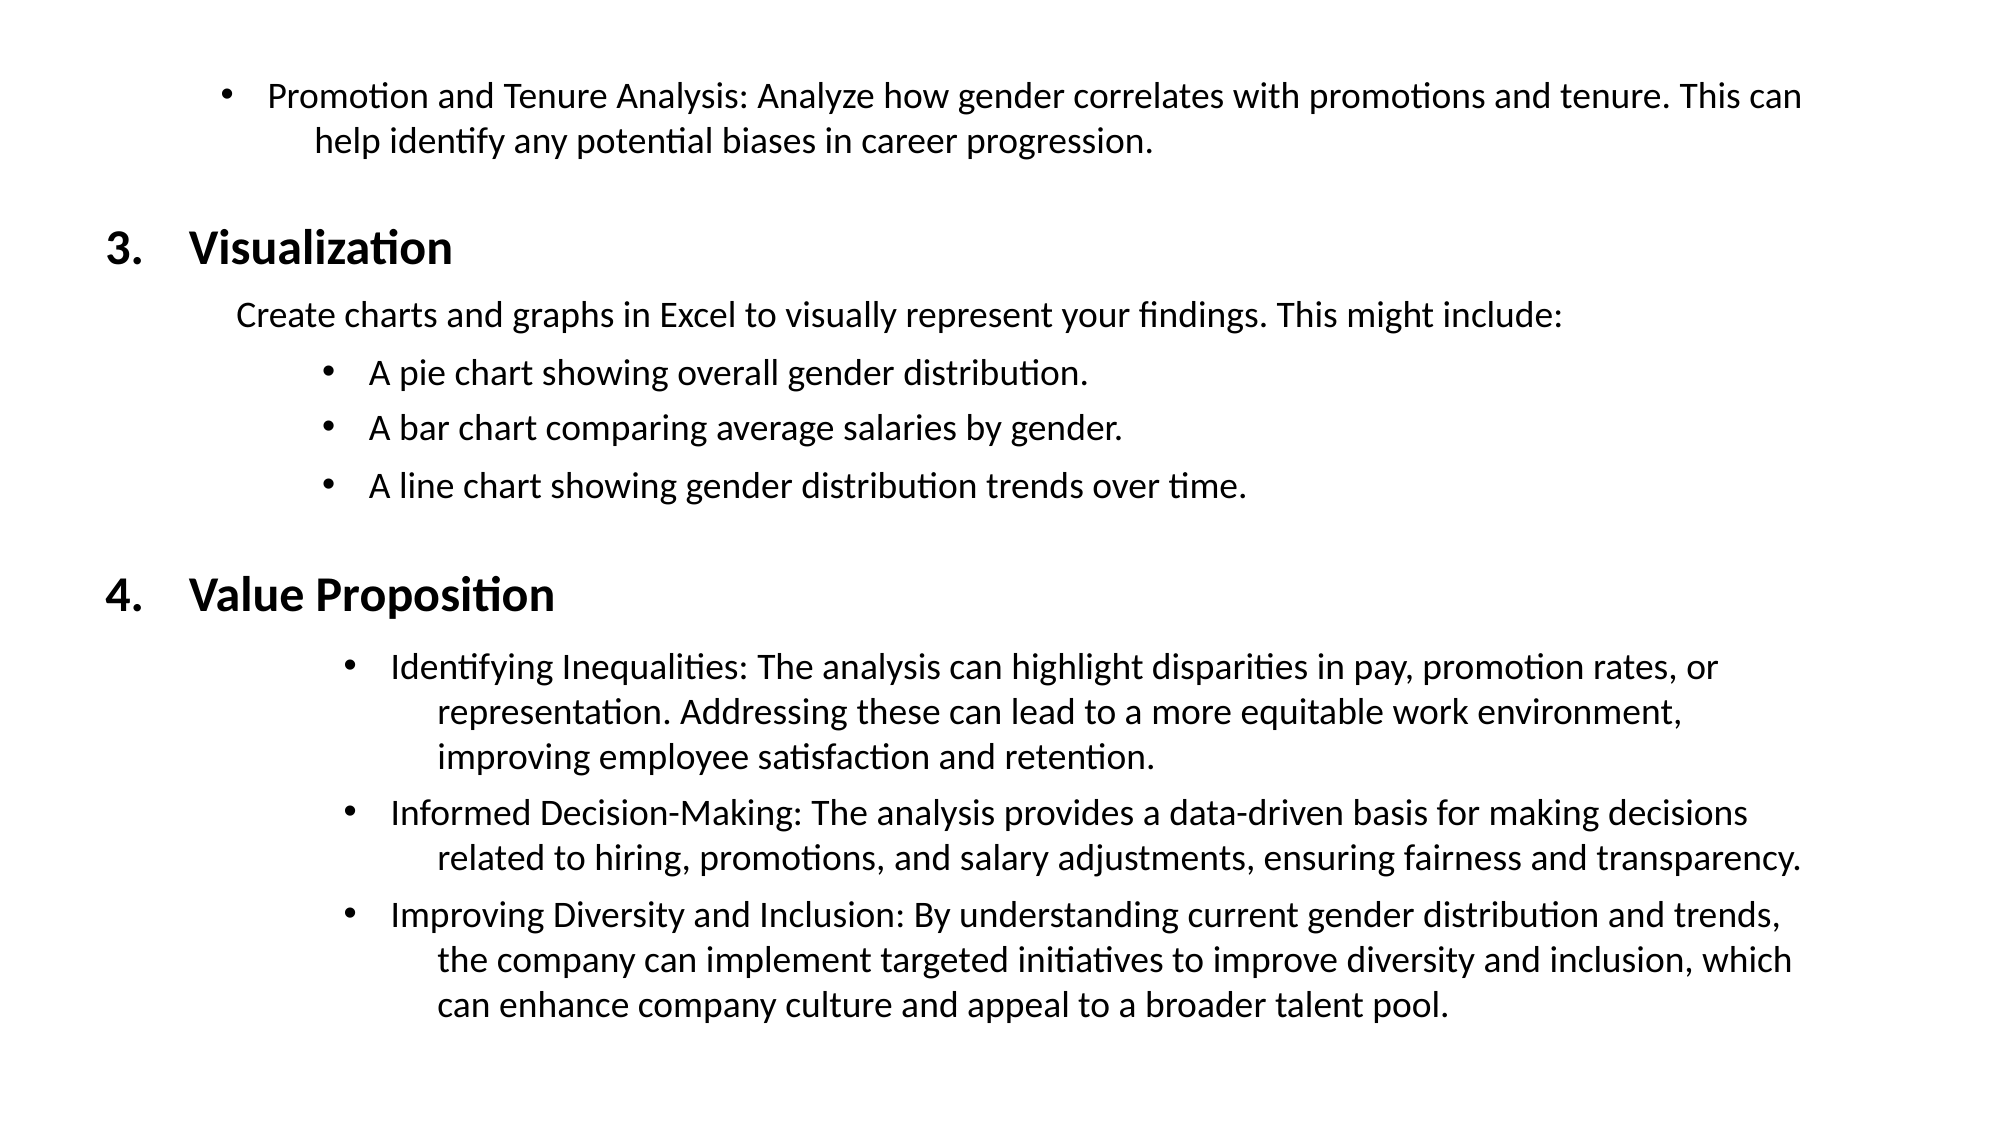

Promotion and Tenure Analysis: Analyze how gender correlates with promotions and tenure. This can help identify any potential biases in career progression.
3. Visualization
Create charts and graphs in Excel to visually represent your findings. This might include:
A pie chart showing overall gender distribution.
A bar chart comparing average salaries by gender.
A line chart showing gender distribution trends over time.
4. Value Proposition
Identifying Inequalities: The analysis can highlight disparities in pay, promotion rates, or representation. Addressing these can lead to a more equitable work environment, improving employee satisfaction and retention.
Informed Decision-Making: The analysis provides a data-driven basis for making decisions related to hiring, promotions, and salary adjustments, ensuring fairness and transparency.
Improving Diversity and Inclusion: By understanding current gender distribution and trends, the company can implement targeted initiatives to improve diversity and inclusion, which can enhance company culture and appeal to a broader talent pool.